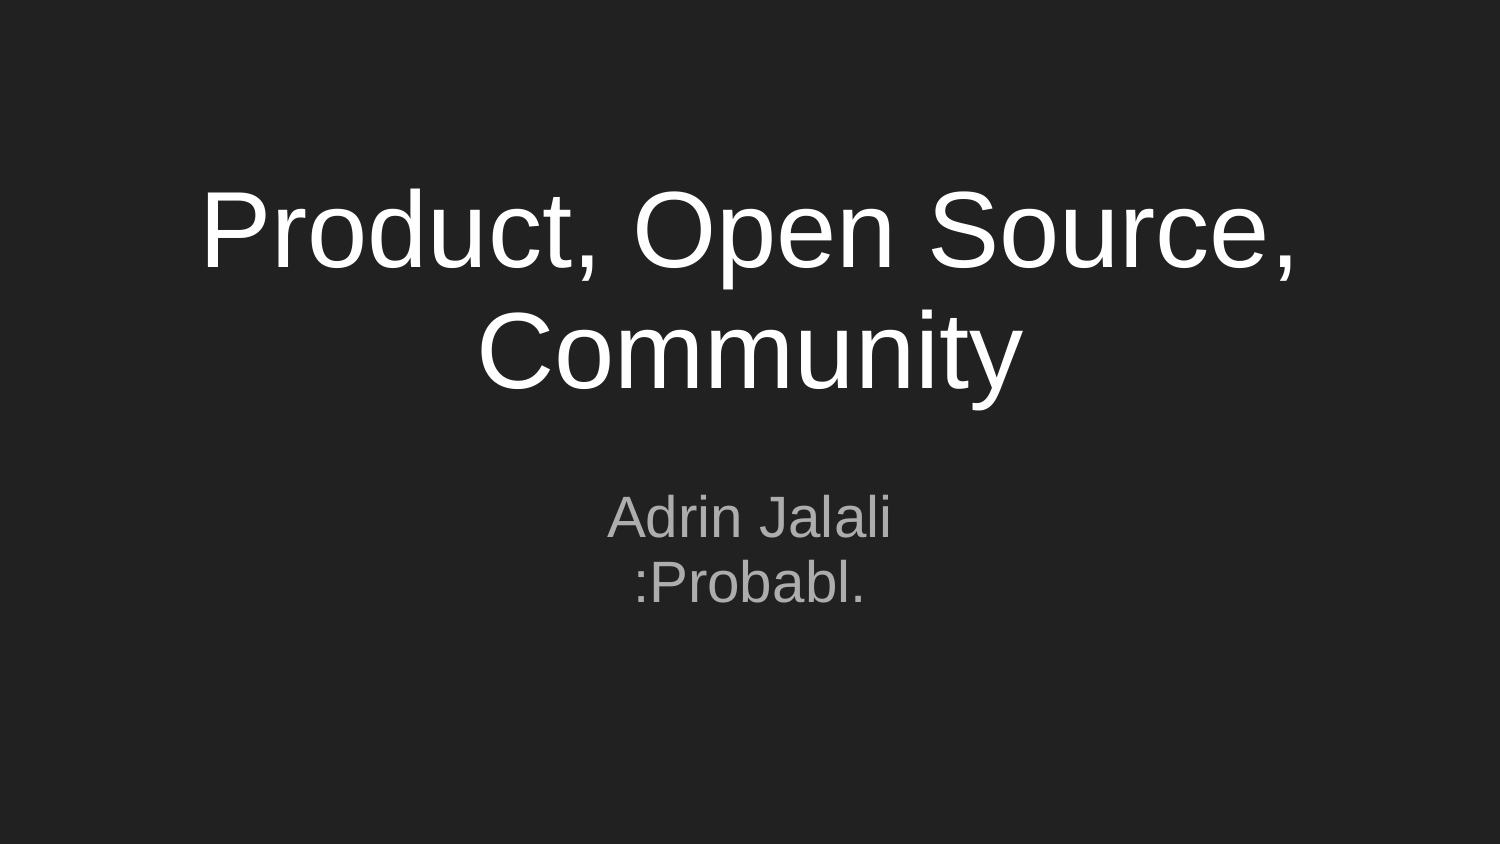

# Product, Open Source, Community
Adrin Jalali
:Probabl.